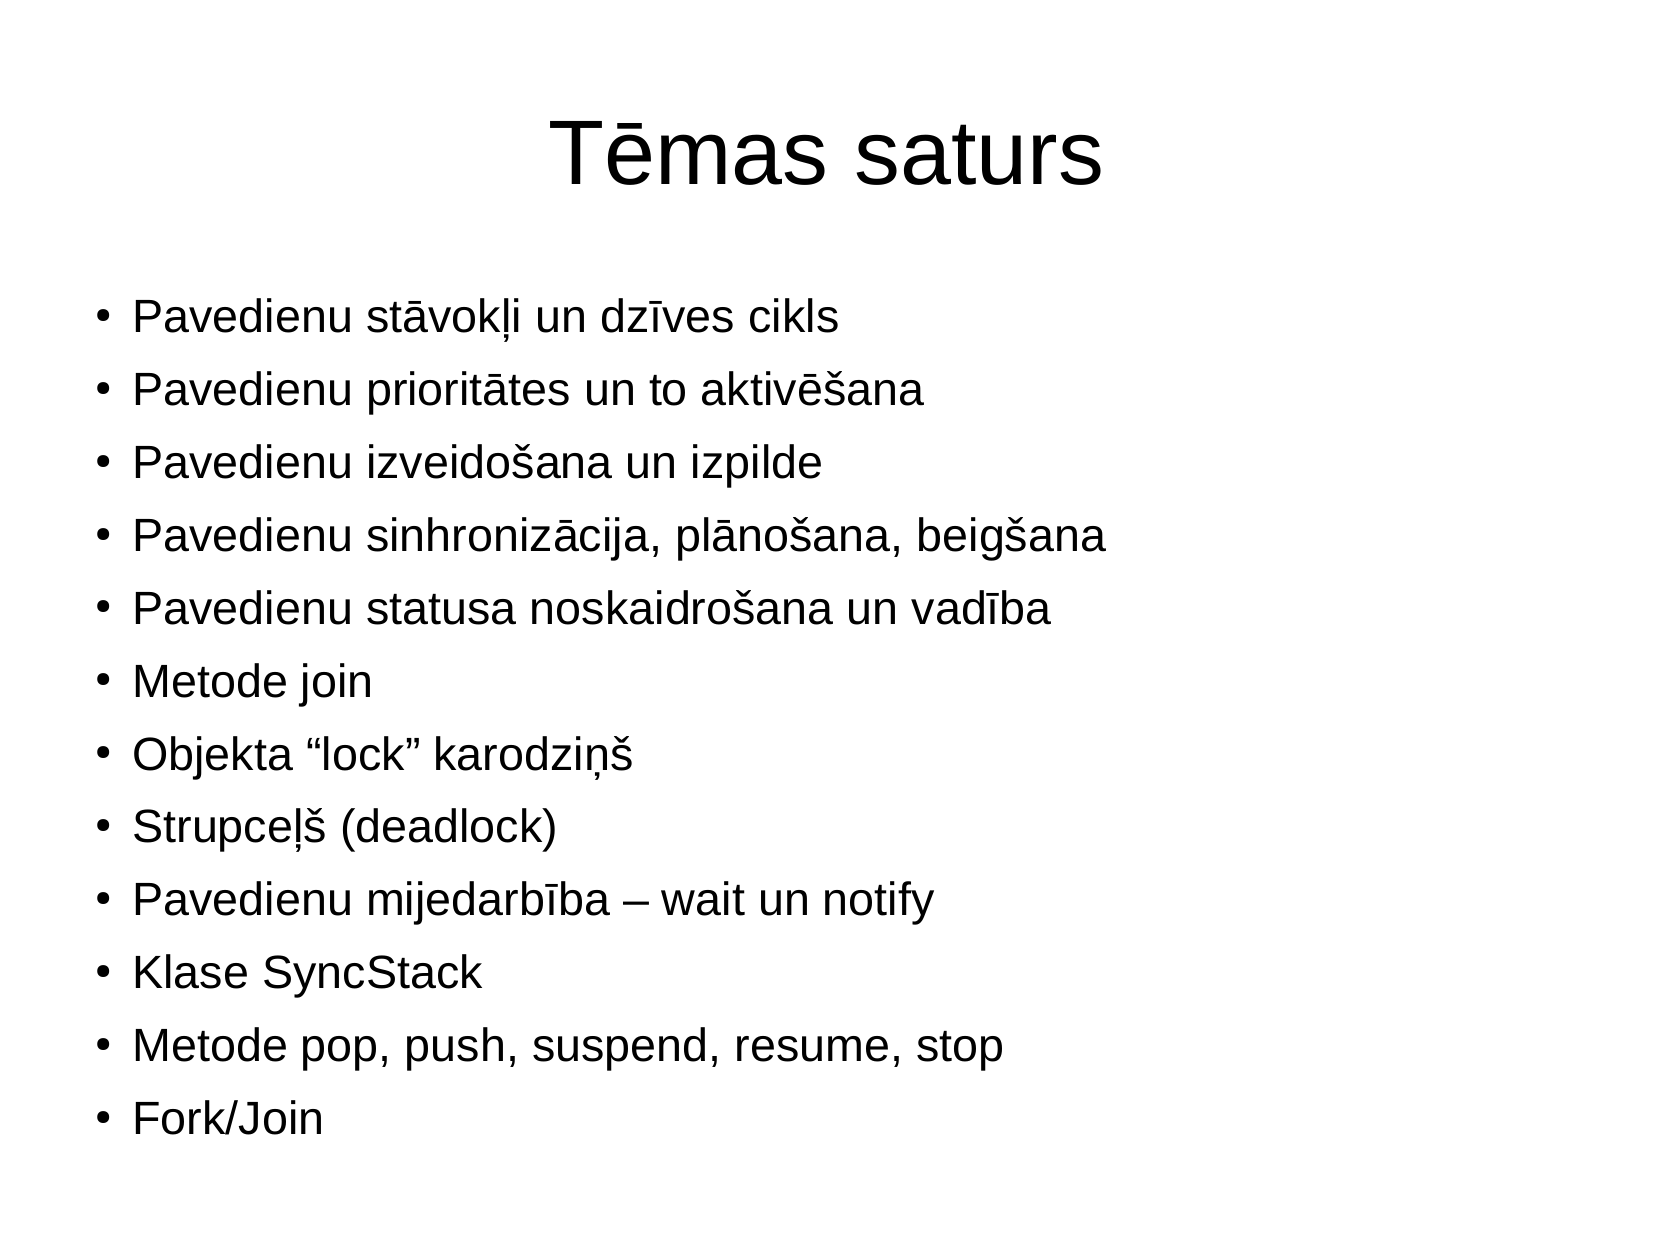

# Tēmas saturs
Pavedienu stāvokļi un dzīves cikls
Pavedienu prioritātes un to aktivēšana
Pavedienu izveidošana un izpilde
Pavedienu sinhronizācija, plānošana, beigšana
Pavedienu statusa noskaidrošana un vadība
Metode join
Objekta “lock” karodziņš
Strupceļš (deadlock)
Pavedienu mijedarbība – wait un notify
Klase SyncStack
Metode pop, push, suspend, resume, stop
Fork/Join